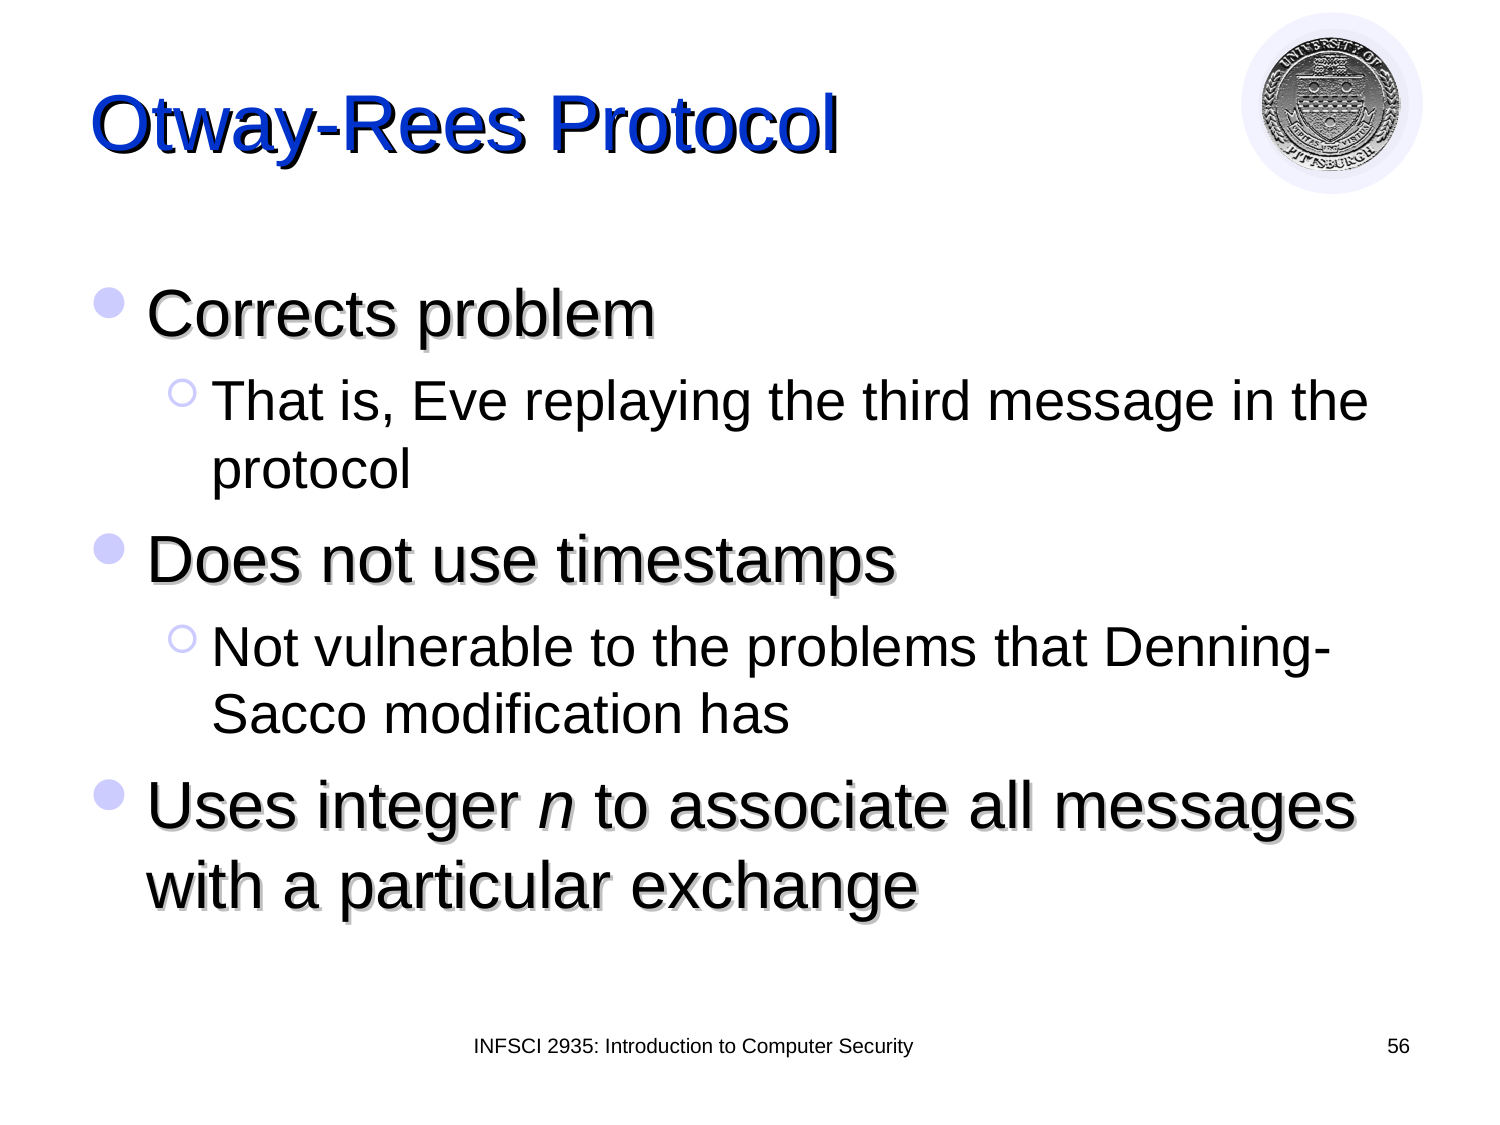

# Otway-Rees Protocol
Corrects problem
That is, Eve replaying the third message in the protocol
Does not use timestamps
Not vulnerable to the problems that Denning-Sacco modification has
Uses integer n to associate all messages with a particular exchange
56